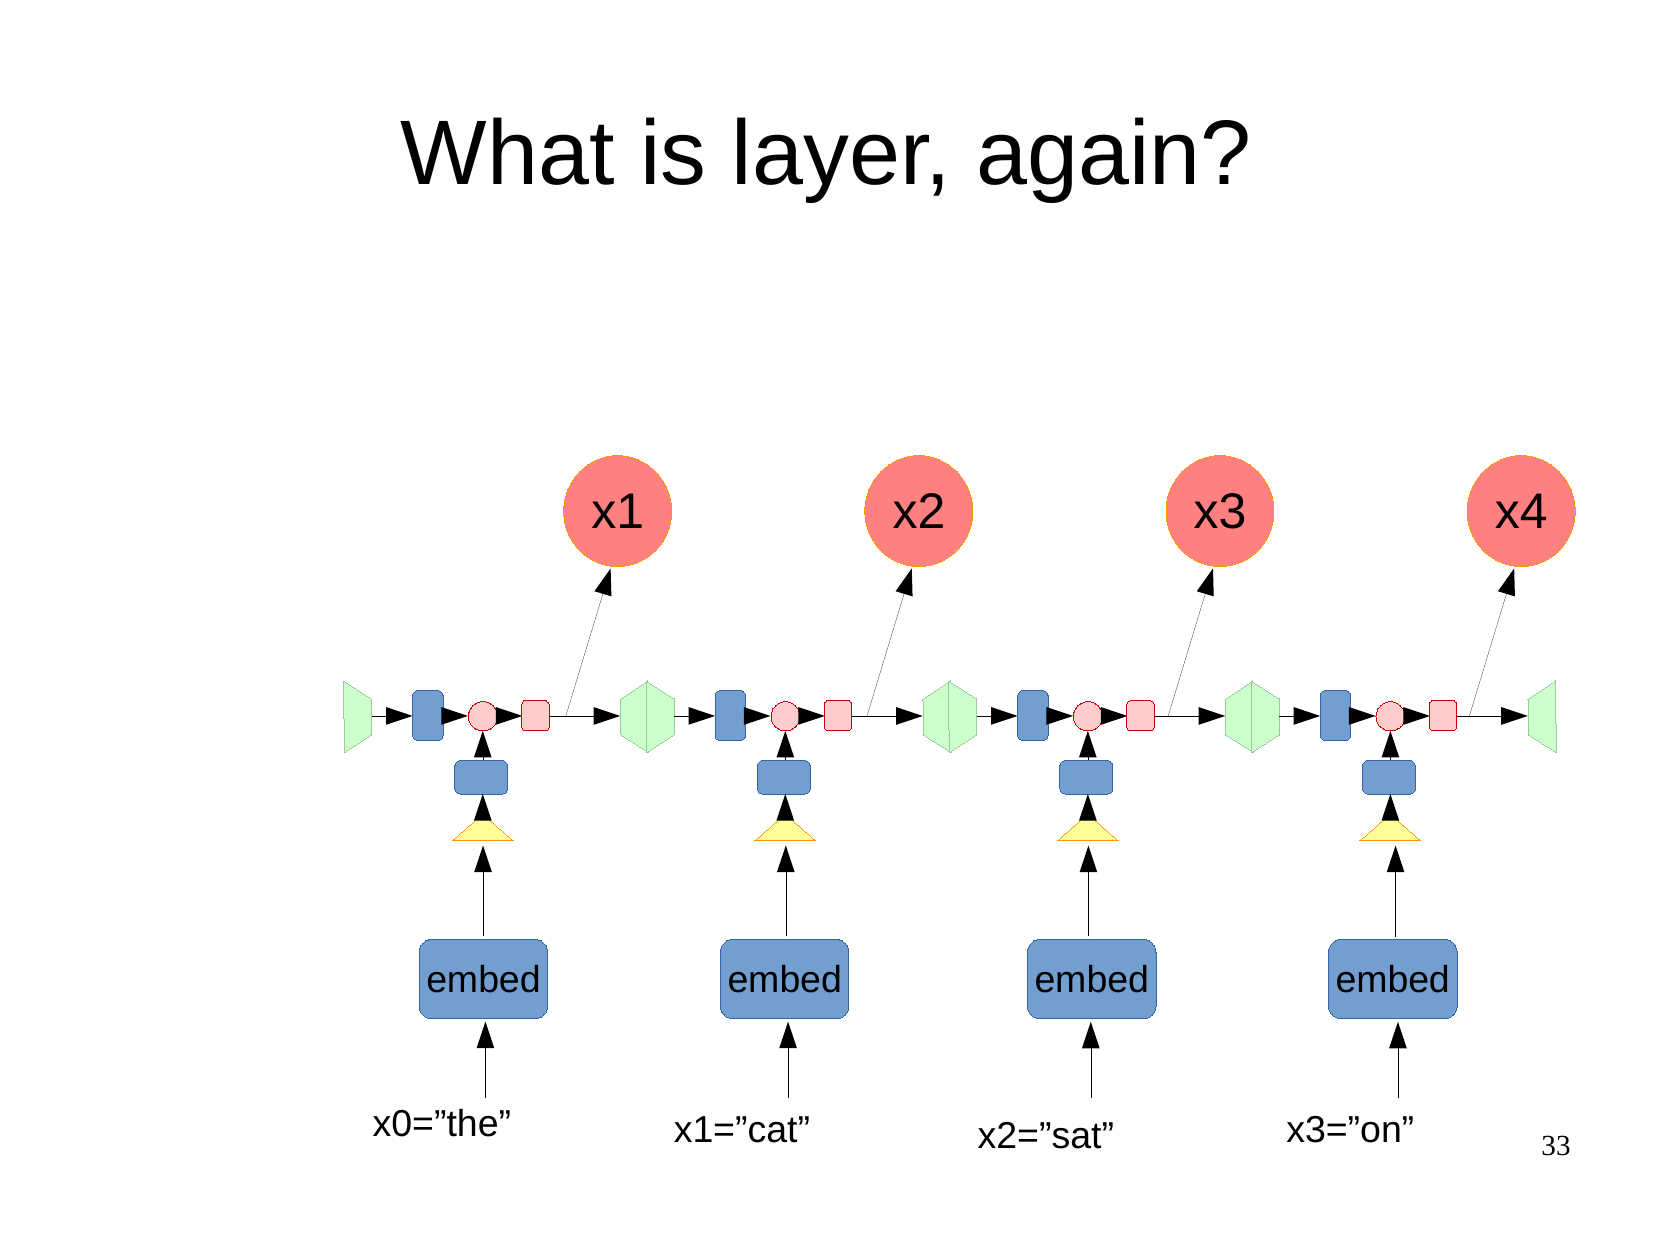

# What is layer, again?
x1
x2
x3
x4
embed
embed
embed
embed
x0=”the”
x1=”cat”
x3=”on”
x2=”sat”
33